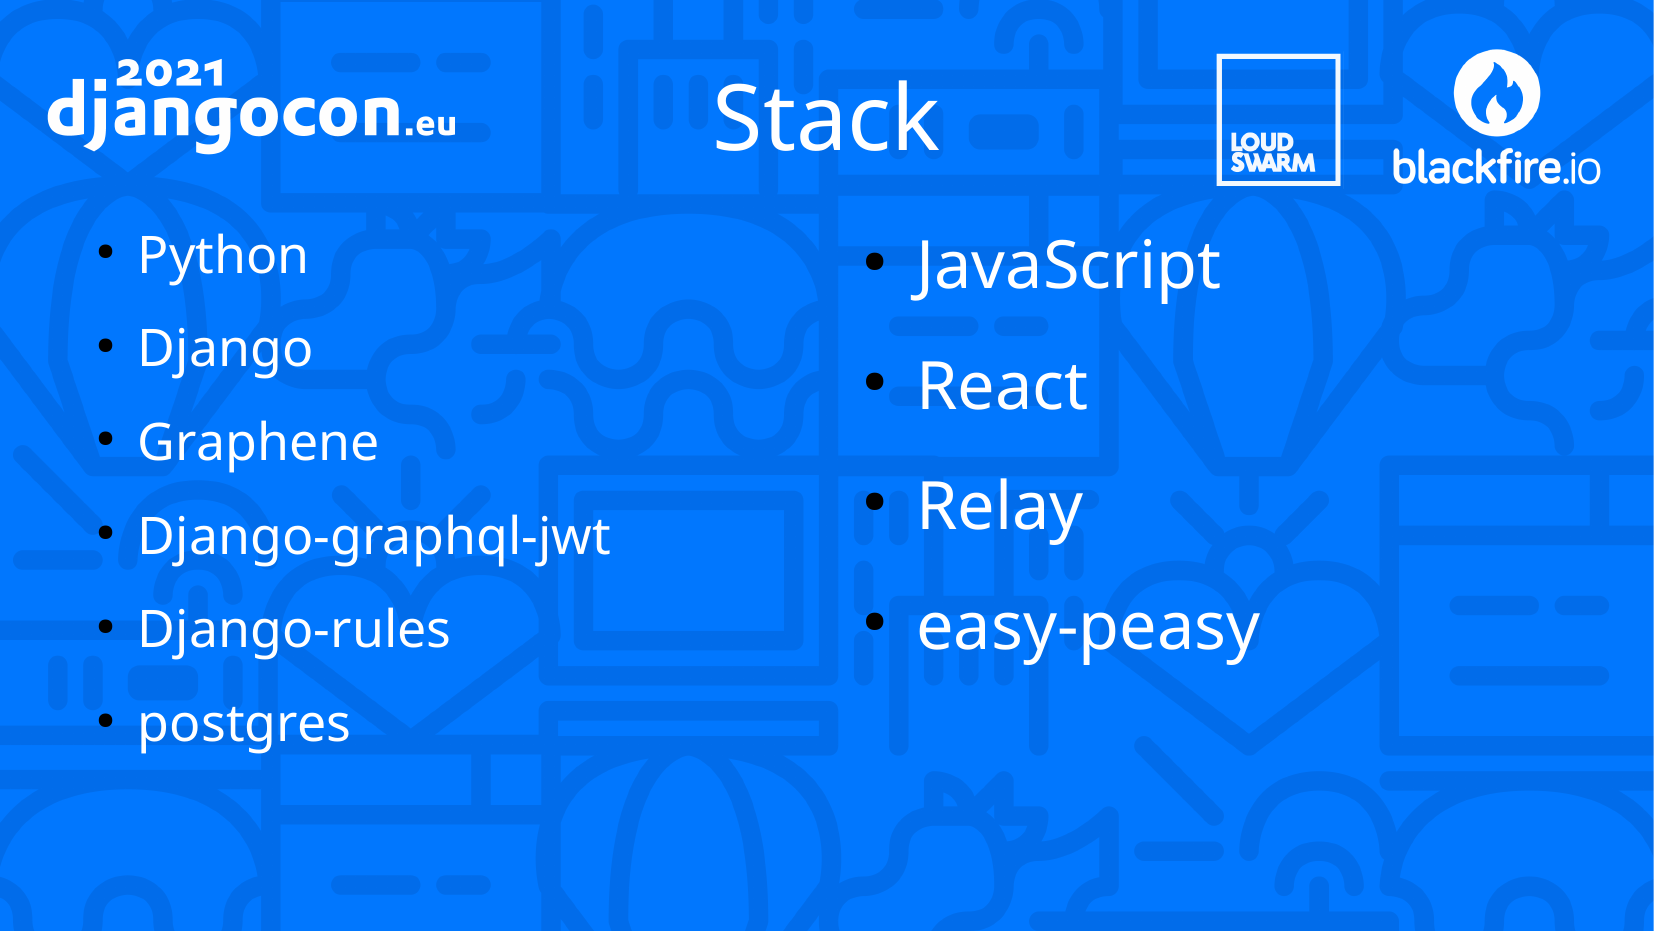

# Stack
Python
Django
Graphene
Django-graphql-jwt
Django-rules
postgres
JavaScript
React
Relay
easy-peasy